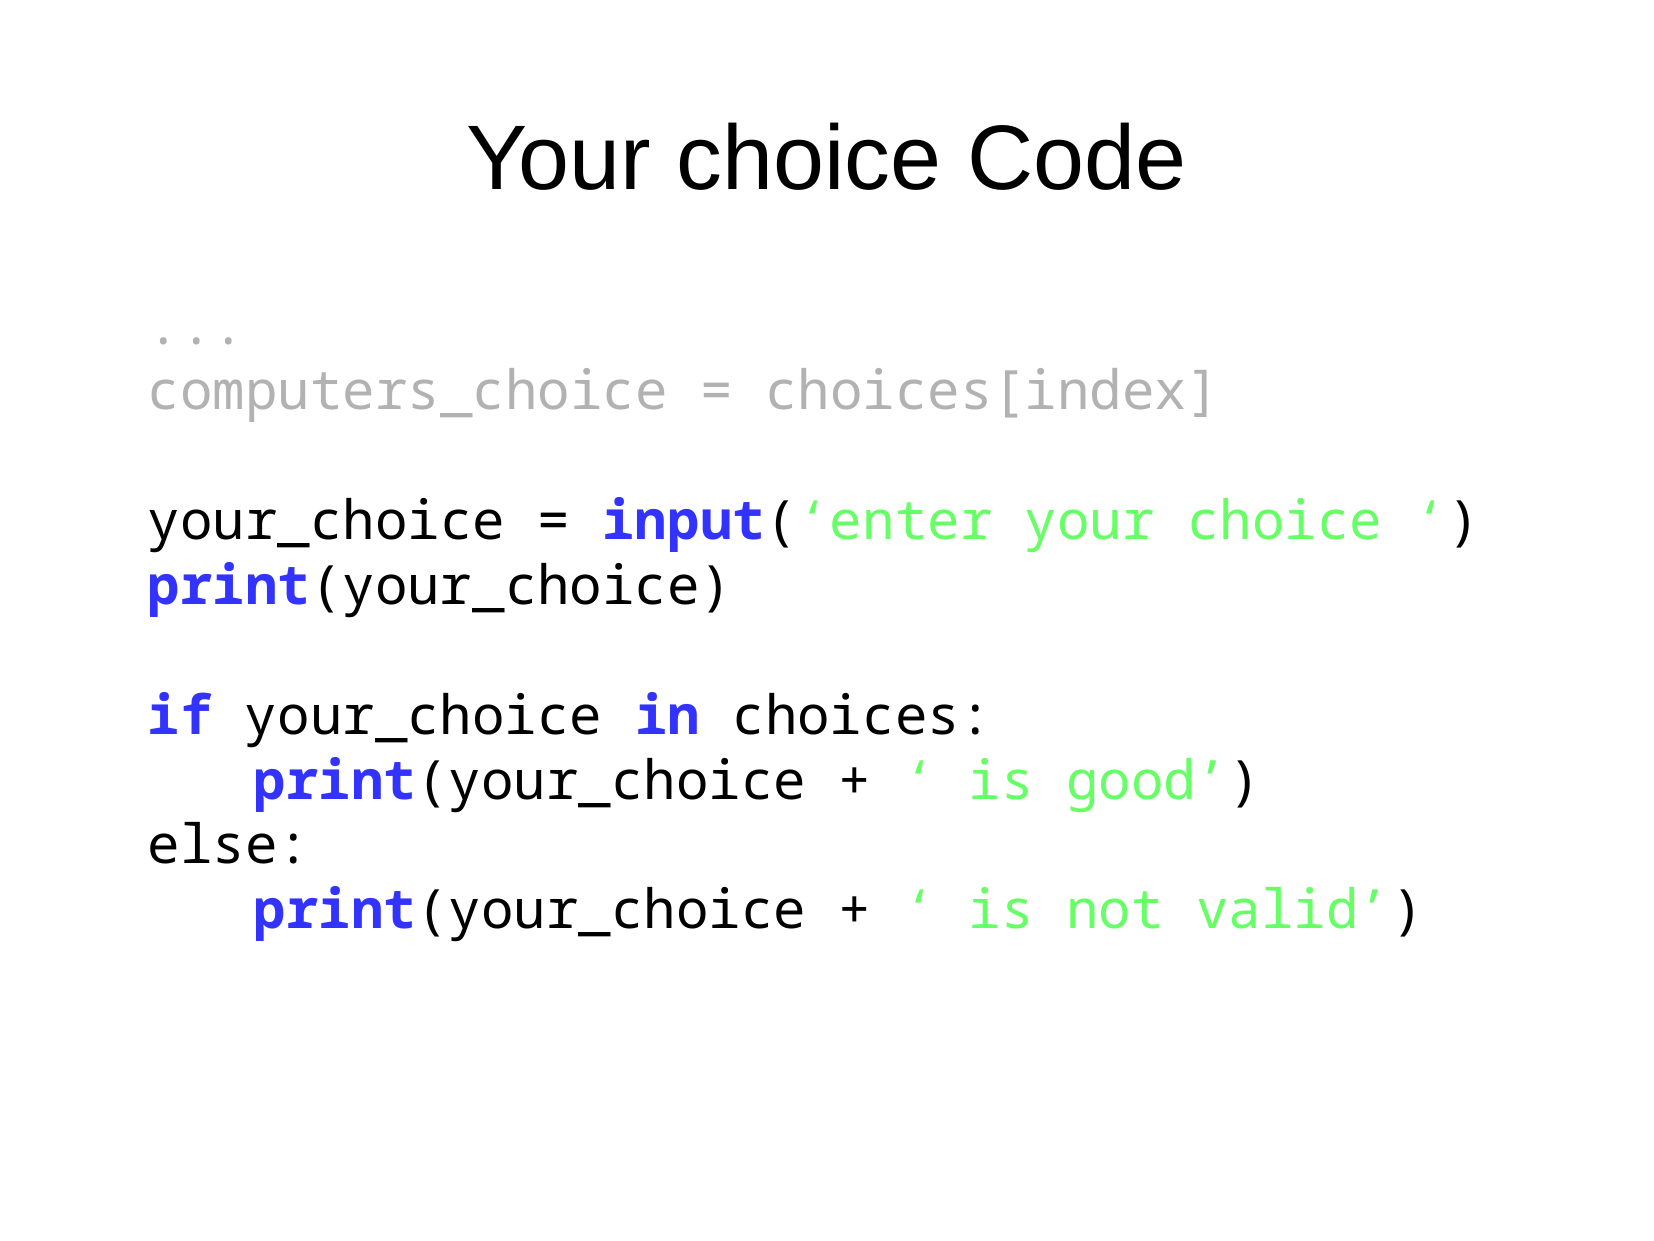

Your choice Code
...
computers_choice = choices[index]
your_choice = input(‘enter your choice ‘)
print(your_choice)
if your_choice in choices:
print(your_choice + ‘ is good’)
else:
print(your_choice + ‘ is not valid’)